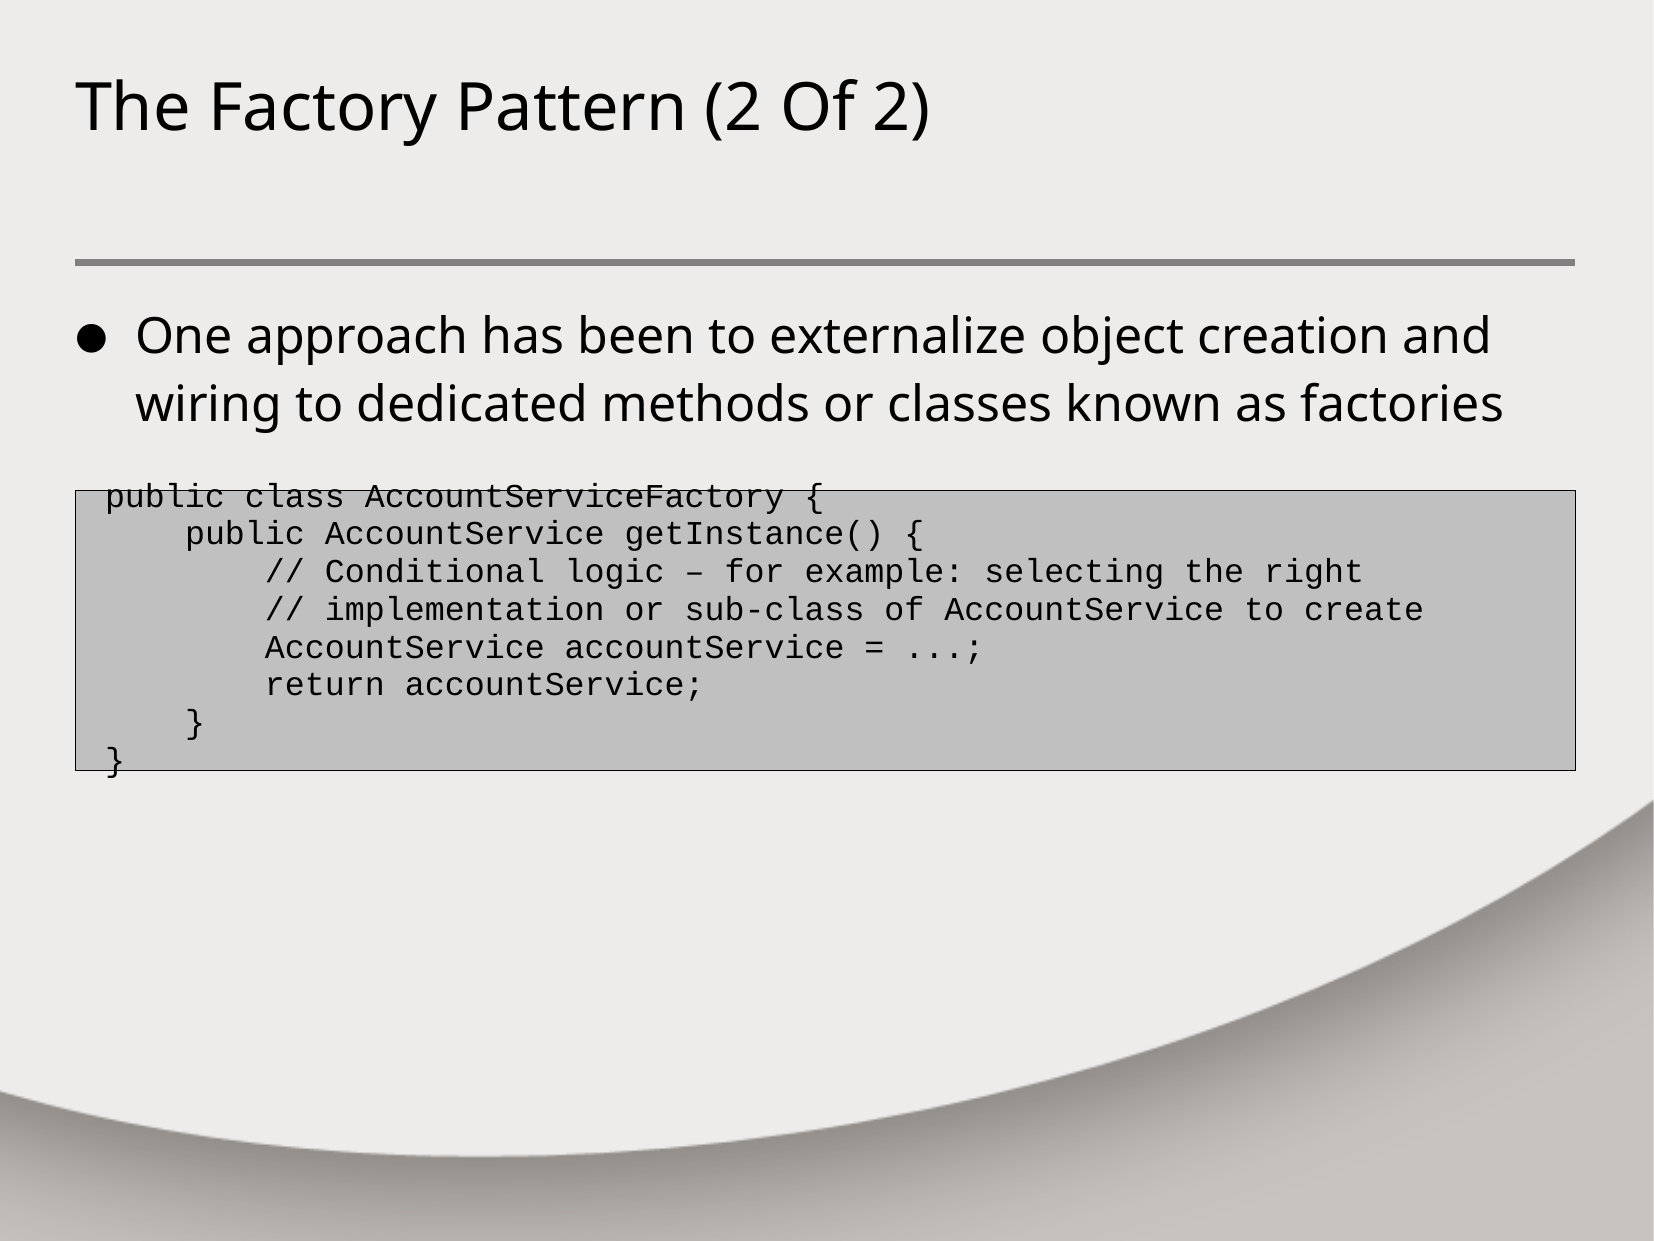

# The Factory Pattern (2 Of 2)
One approach has been to externalize object creation and wiring to dedicated methods or classes known as factories
public class AccountServiceFactory {
 public AccountService getInstance() {
 // Conditional logic – for example: selecting the right
 // implementation or sub-class of AccountService to create
 AccountService accountService = ...;
 return accountService;
 }
}